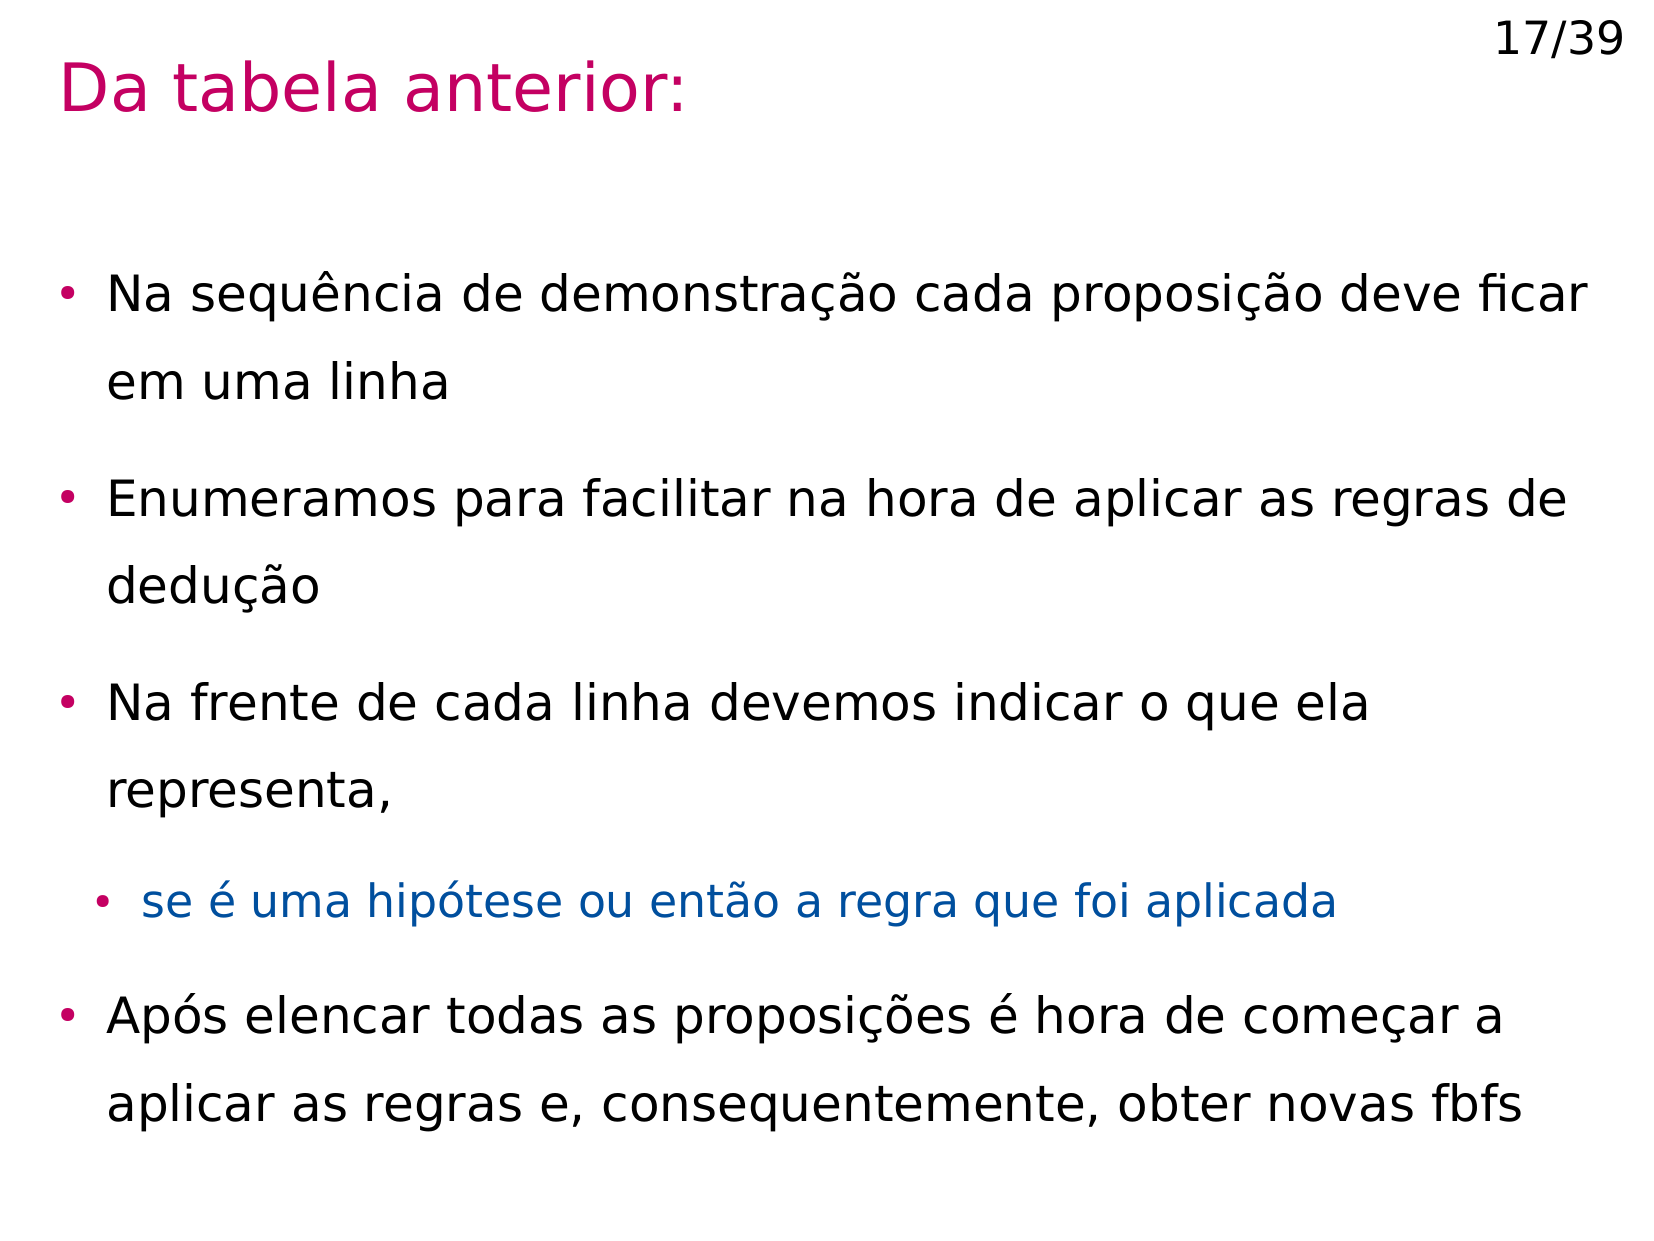

17
# Da tabela anterior:
Na sequência de demonstração cada proposição deve ficar em uma linha
Enumeramos para facilitar na hora de aplicar as regras de dedução
Na frente de cada linha devemos indicar o que ela representa,
se é uma hipótese ou então a regra que foi aplicada
Após elencar todas as proposições é hora de começar a aplicar as regras e, consequentemente, obter novas fbfs